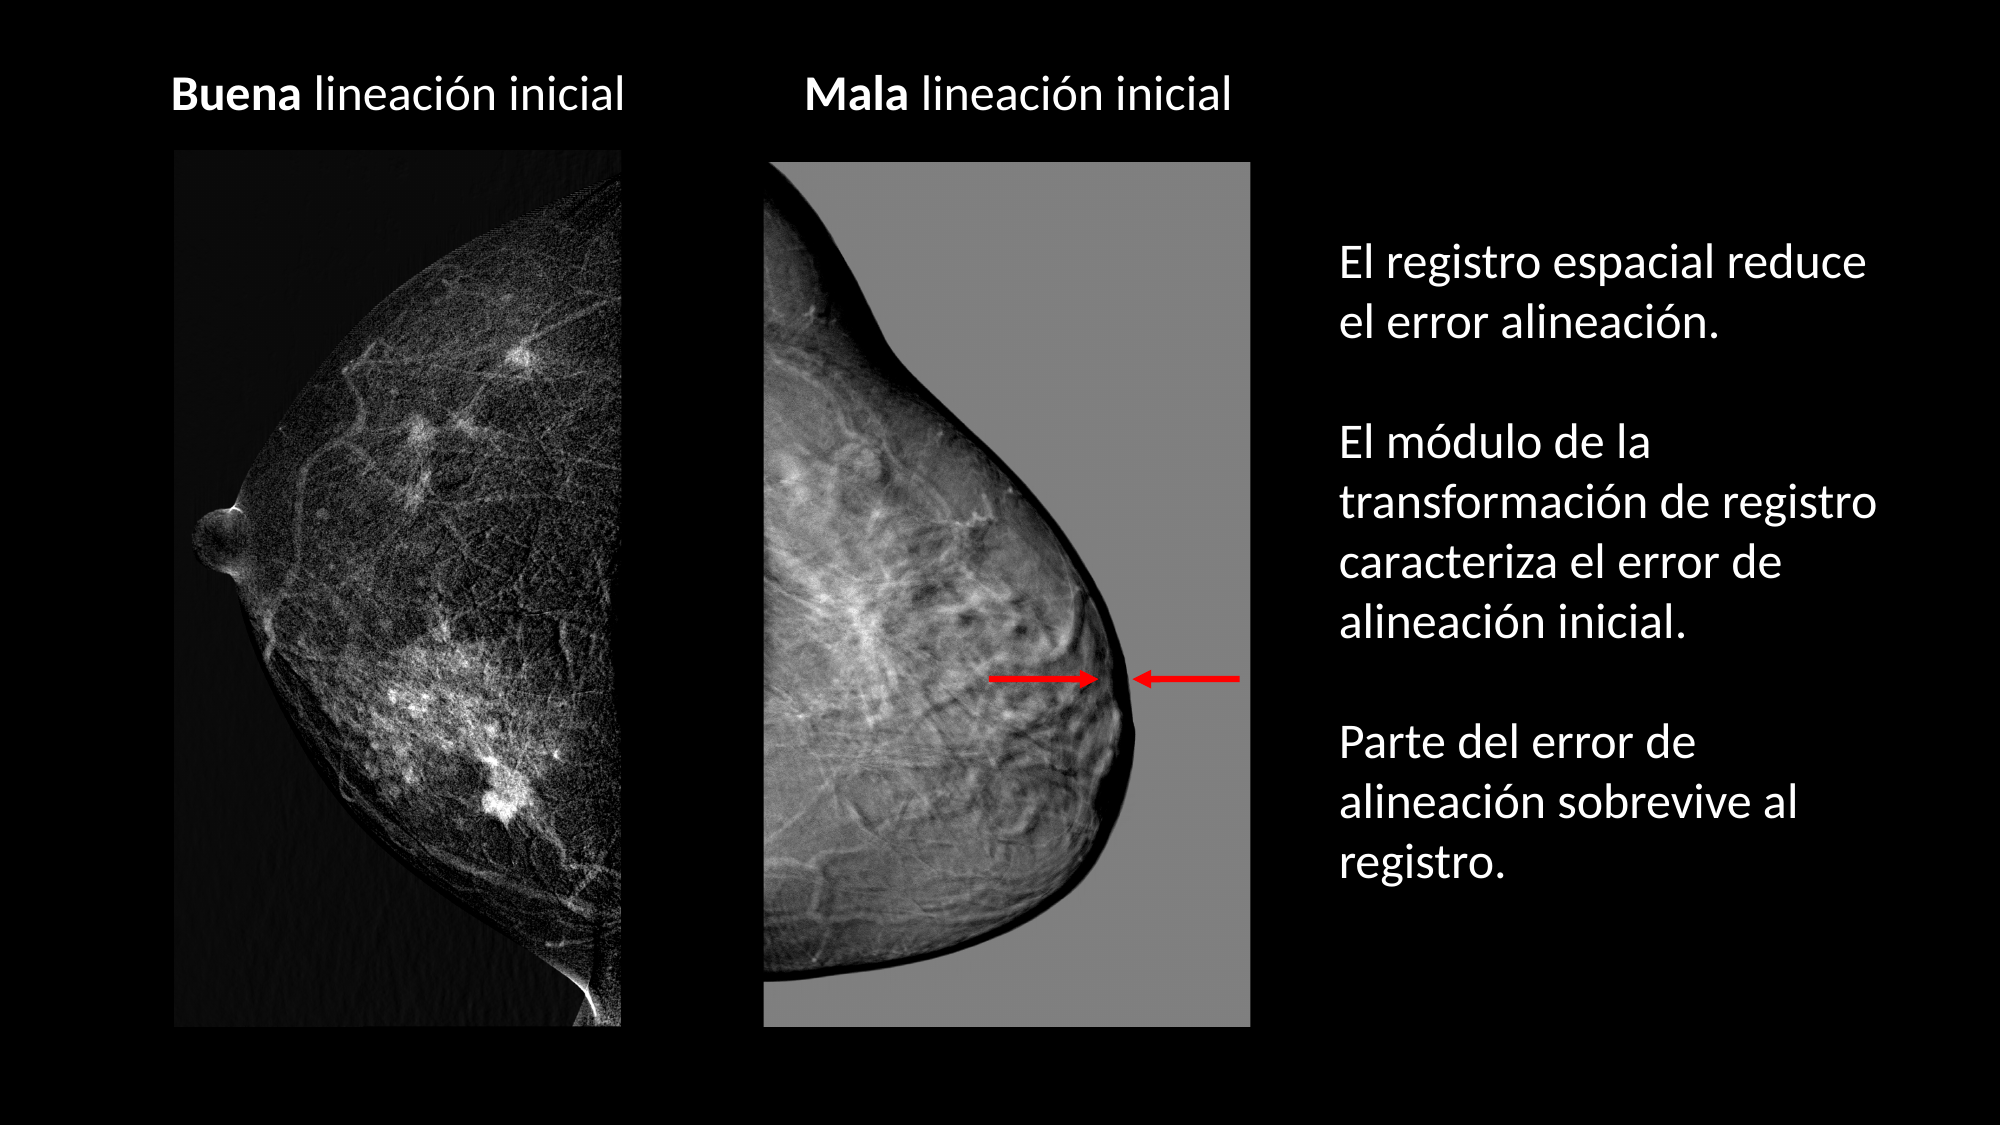

Buena lineación inicial
Mala lineación inicial
El registro espacial reduce el error alineación.
El módulo de la transformación de registro caracteriza el error de alineación inicial.
Parte del error de alineación sobrevive al registro.